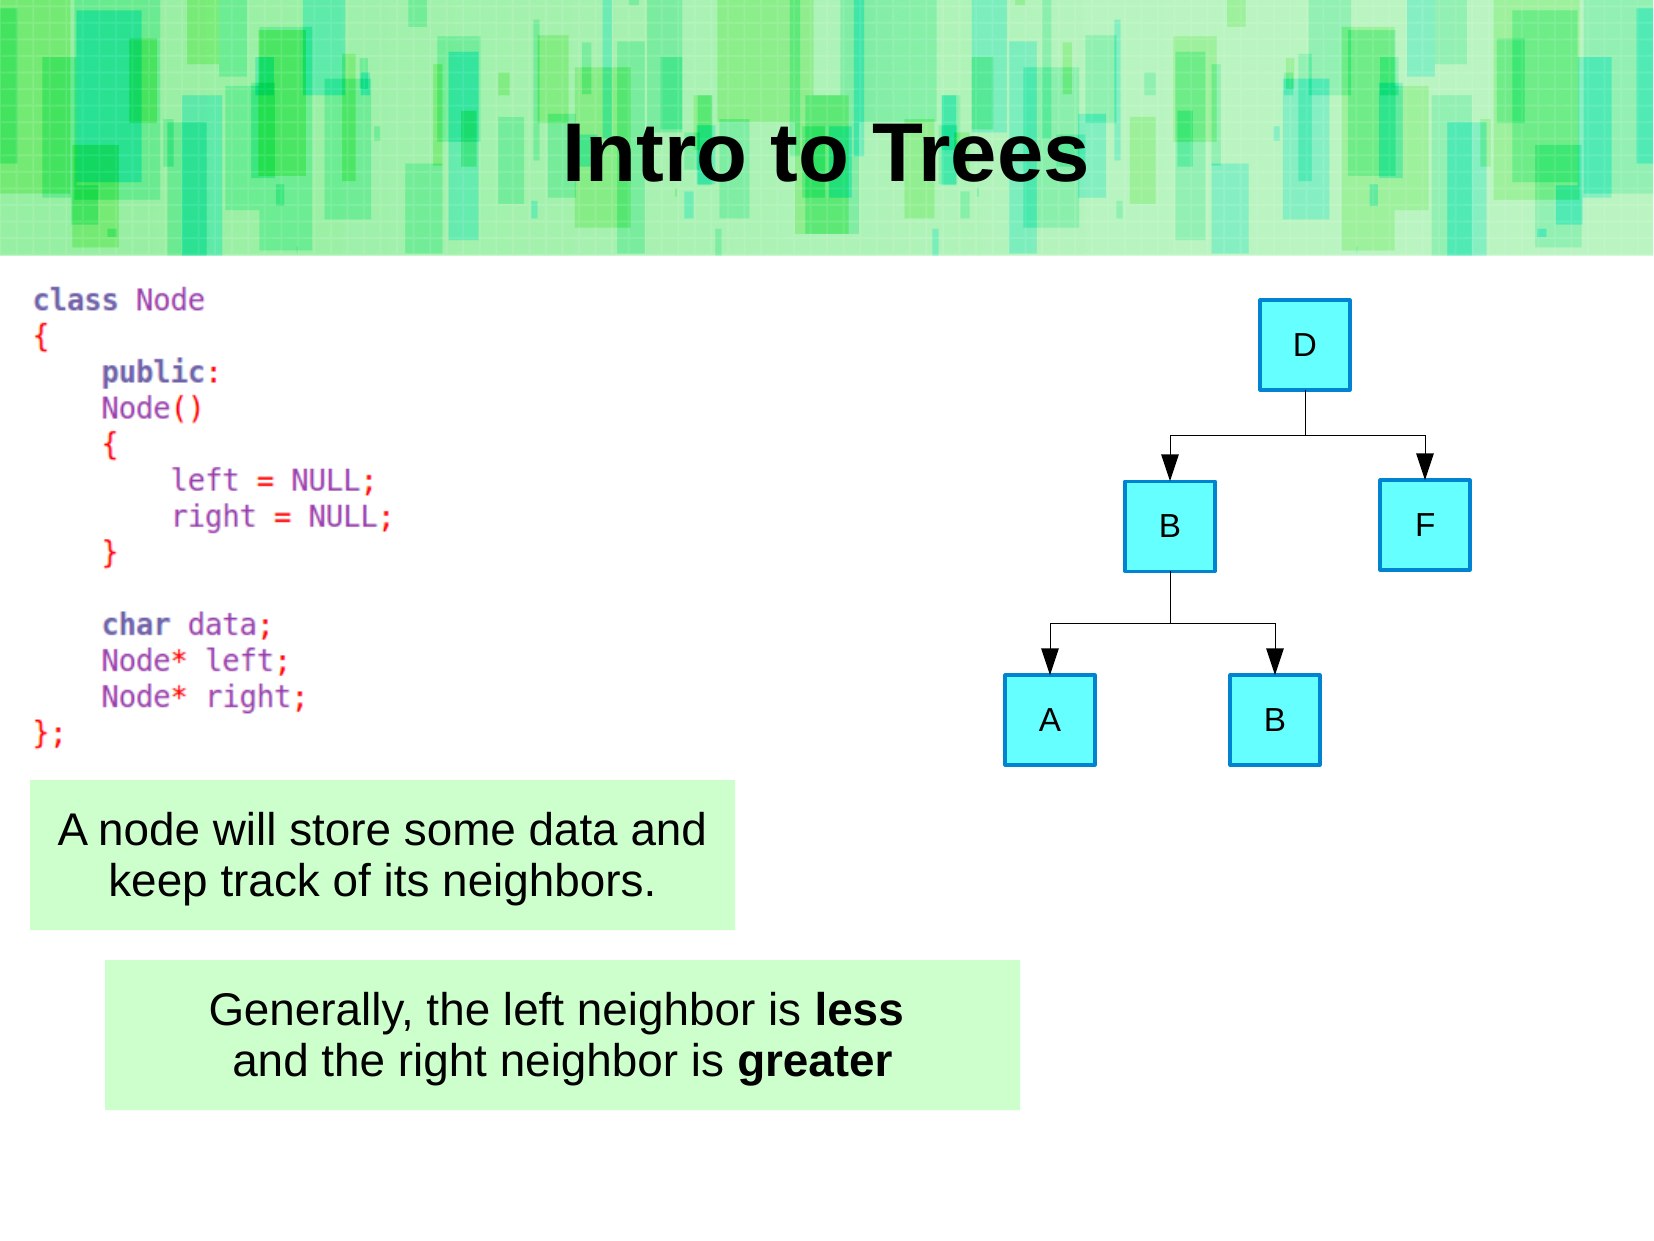

# Intro to Trees
D
F
B
A
B
A node will store some data and keep track of its neighbors.
Generally, the left neighbor is less
and the right neighbor is greater